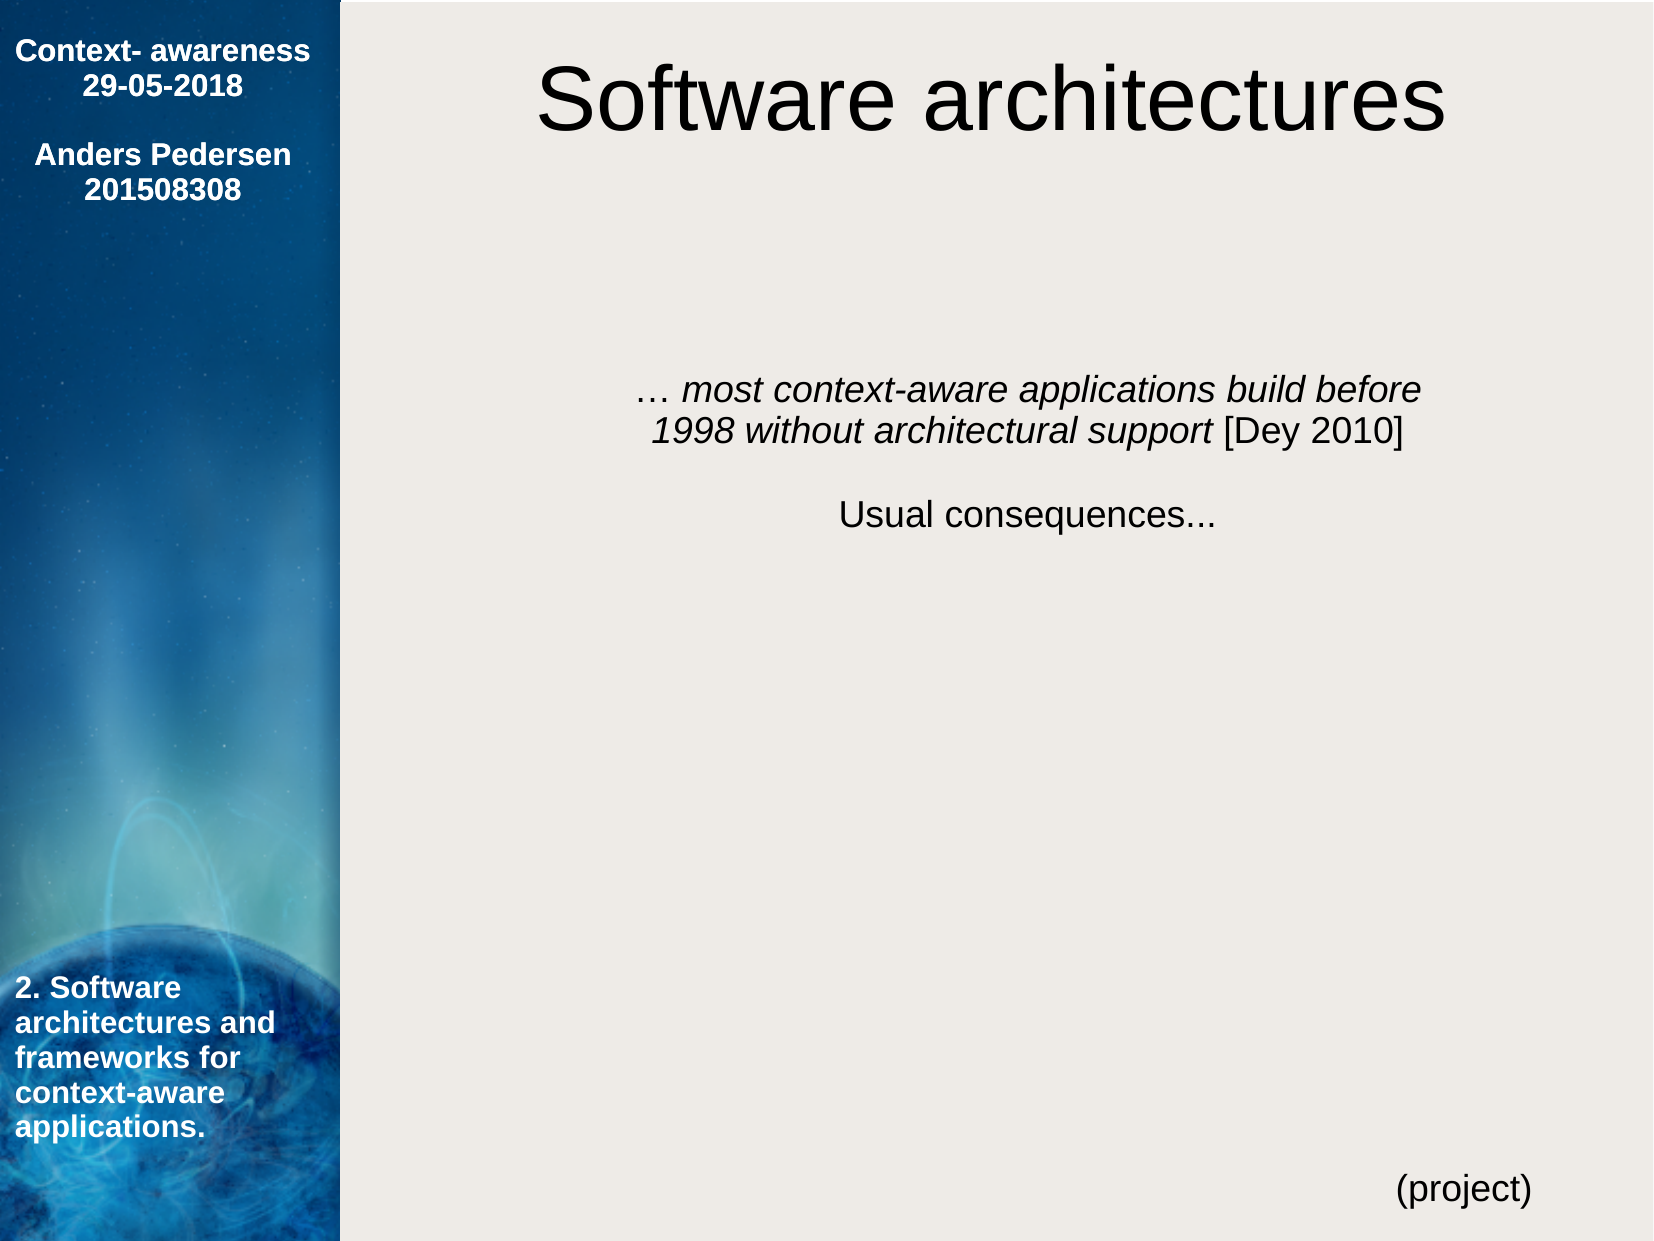

Context- awareness
29-05-2018
Anders Pedersen
201508308
Context- awareness
29-05-2018
Anders Pedersen
201508308
2. Software architectures and frameworks for context-aware applications.
Software architectures
# Agenda
… most context-aware applications build before 1998 without architectural support [Dey 2010]
Usual consequences...
(project)